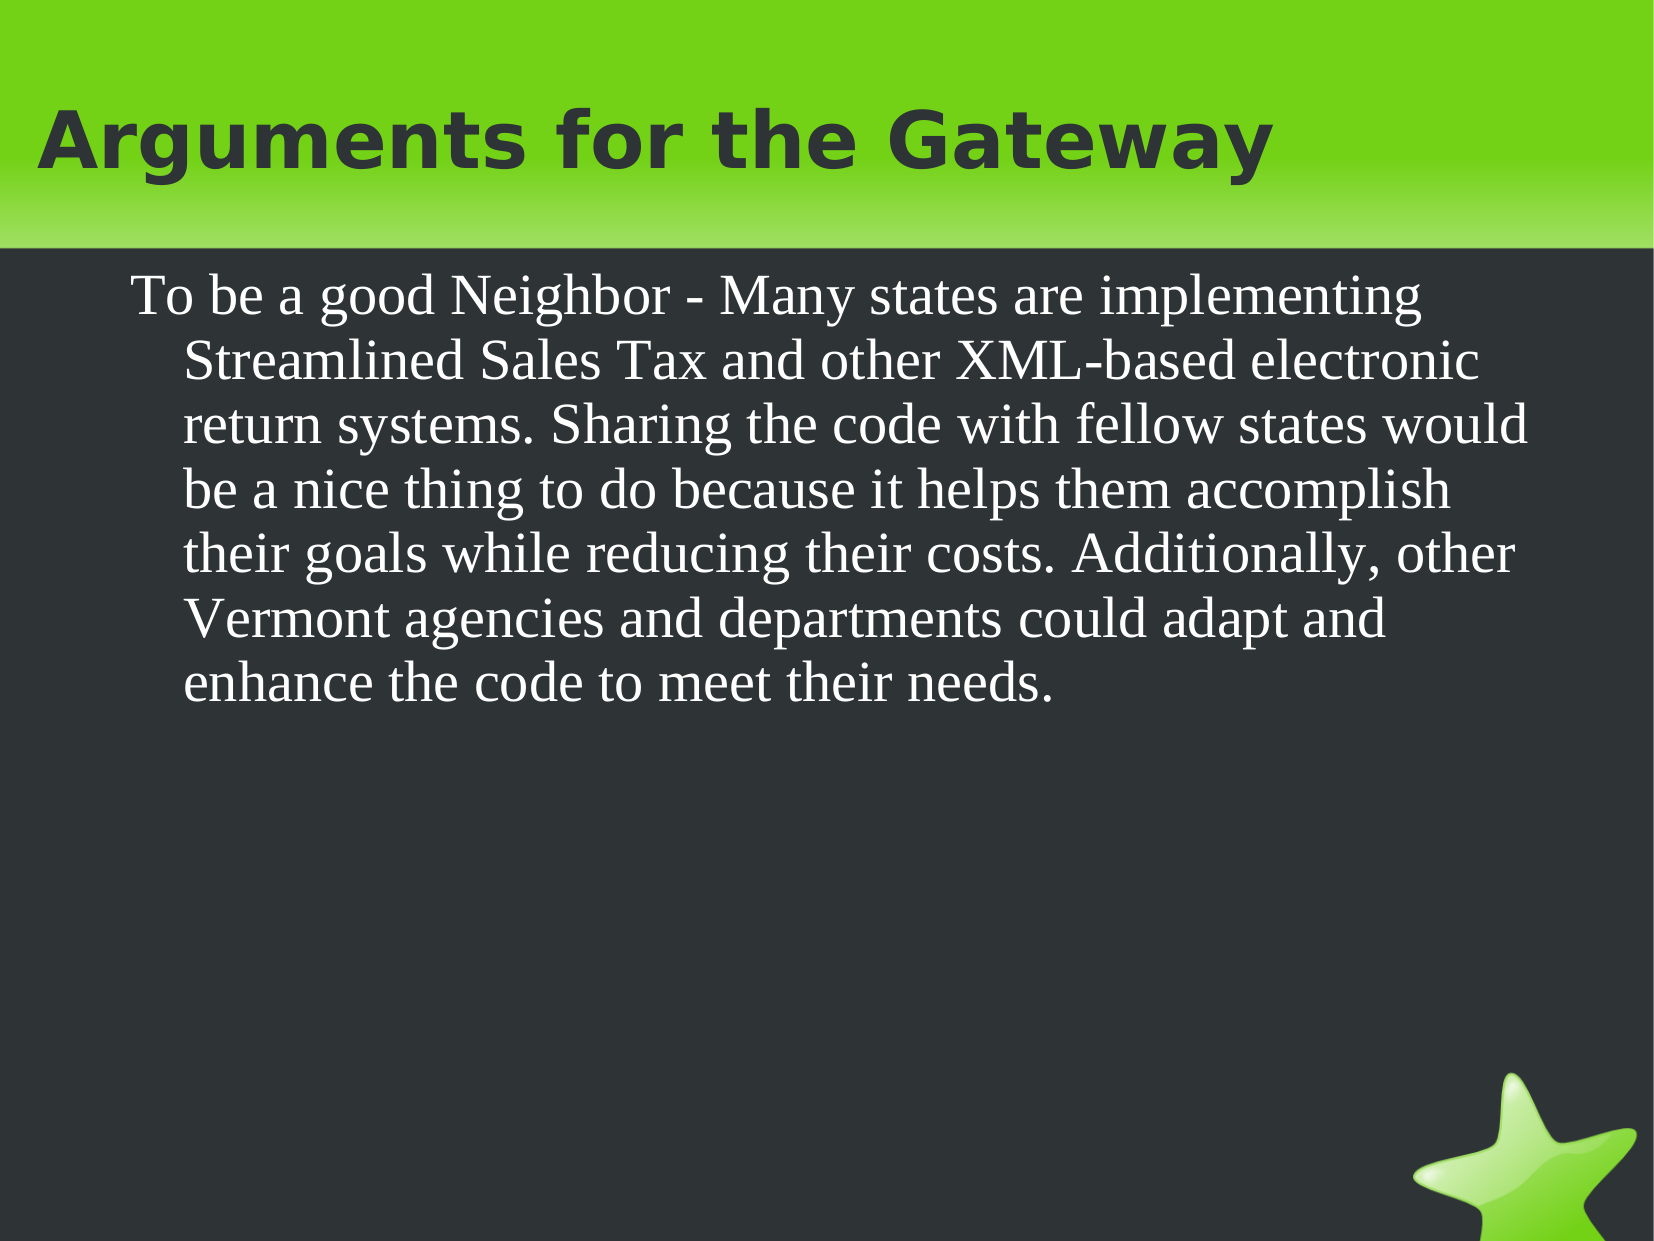

# Arguments for the Gateway
To be a good Neighbor - Many states are implementing Streamlined Sales Tax and other XML-based electronic return systems. Sharing the code with fellow states would be a nice thing to do because it helps them accomplish their goals while reducing their costs. Additionally, other Vermont agencies and departments could adapt and enhance the code to meet their needs.